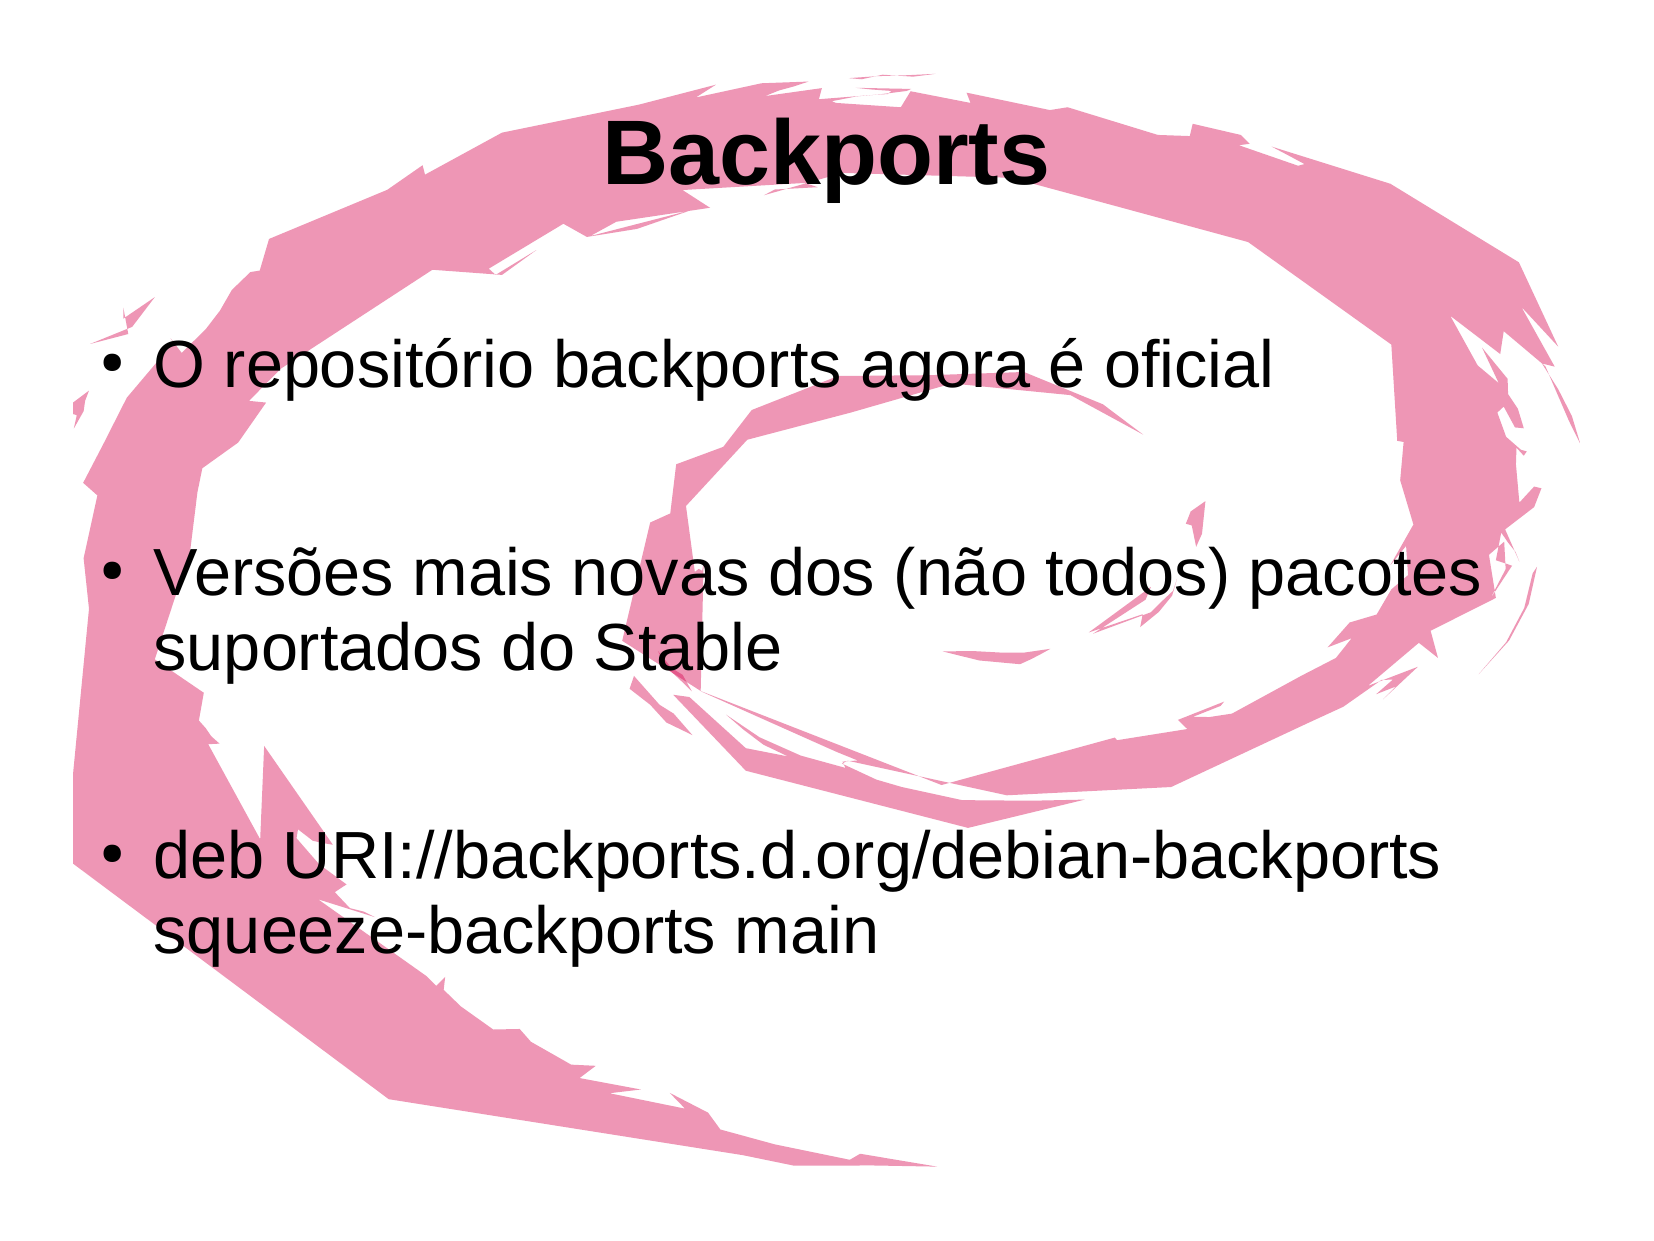

# Backports
O repositório backports agora é oficial
Versões mais novas dos (não todos) pacotes suportados do Stable
deb URI://backports.d.org/debian-backports squeeze-backports main